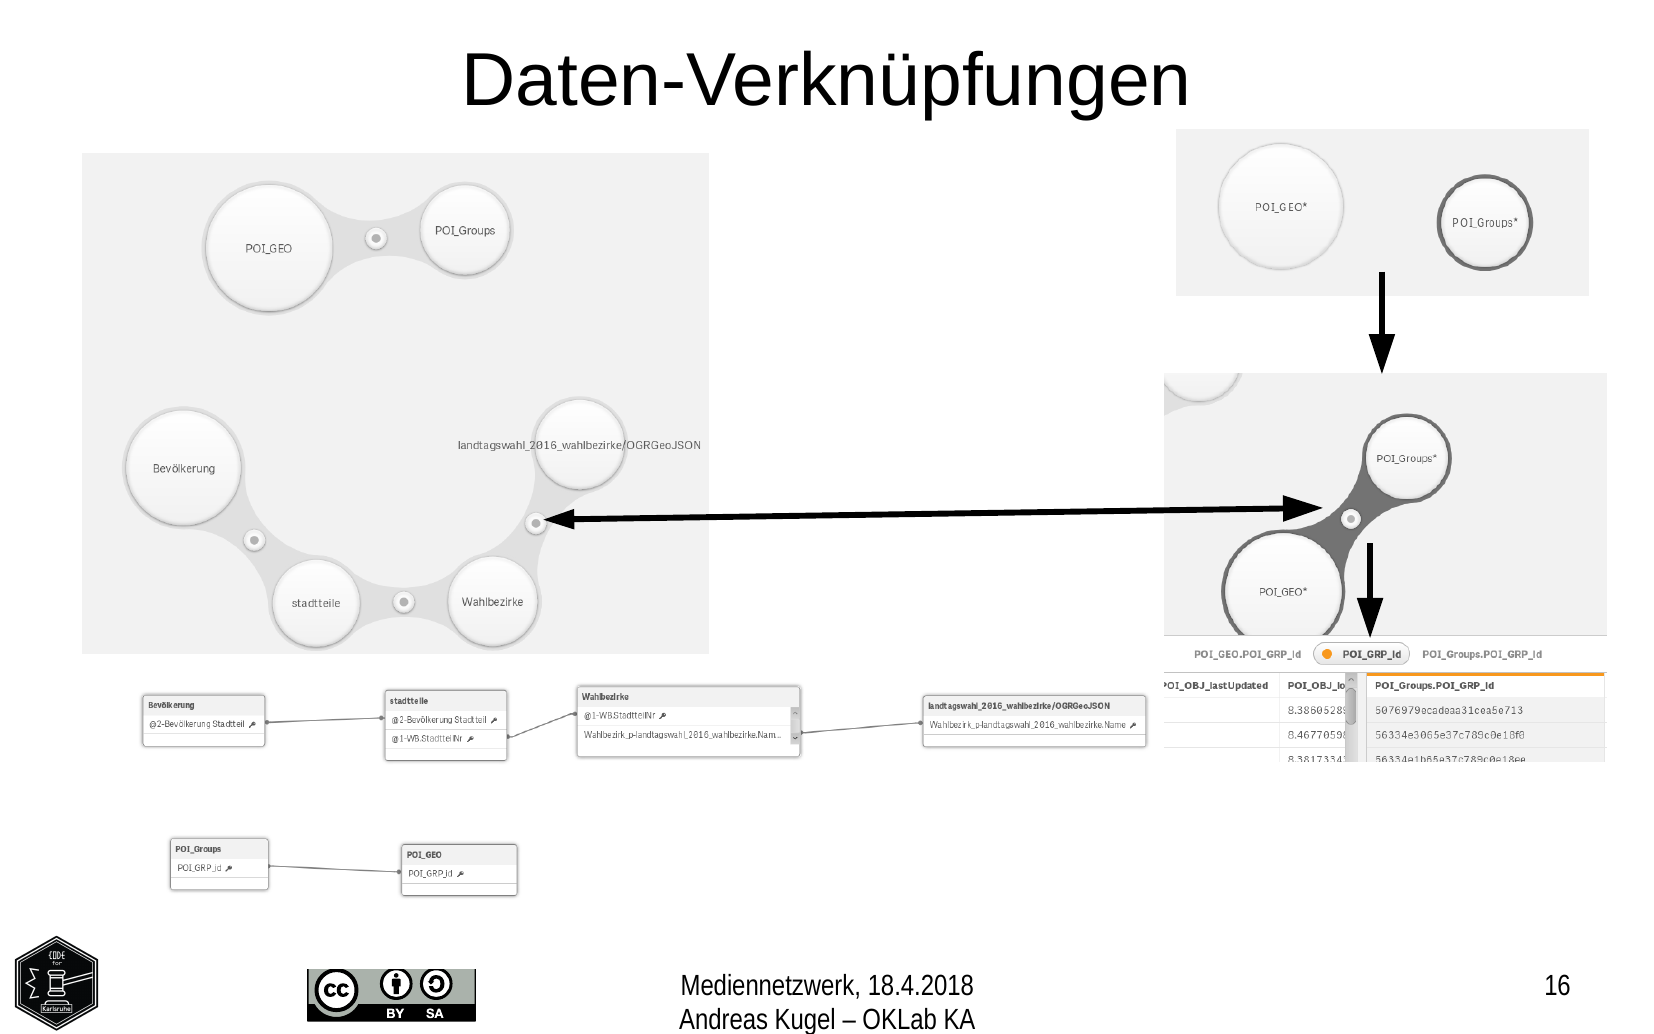

# Daten-Verknüpfungen
Wie werden Zahlen zu Codes?
16